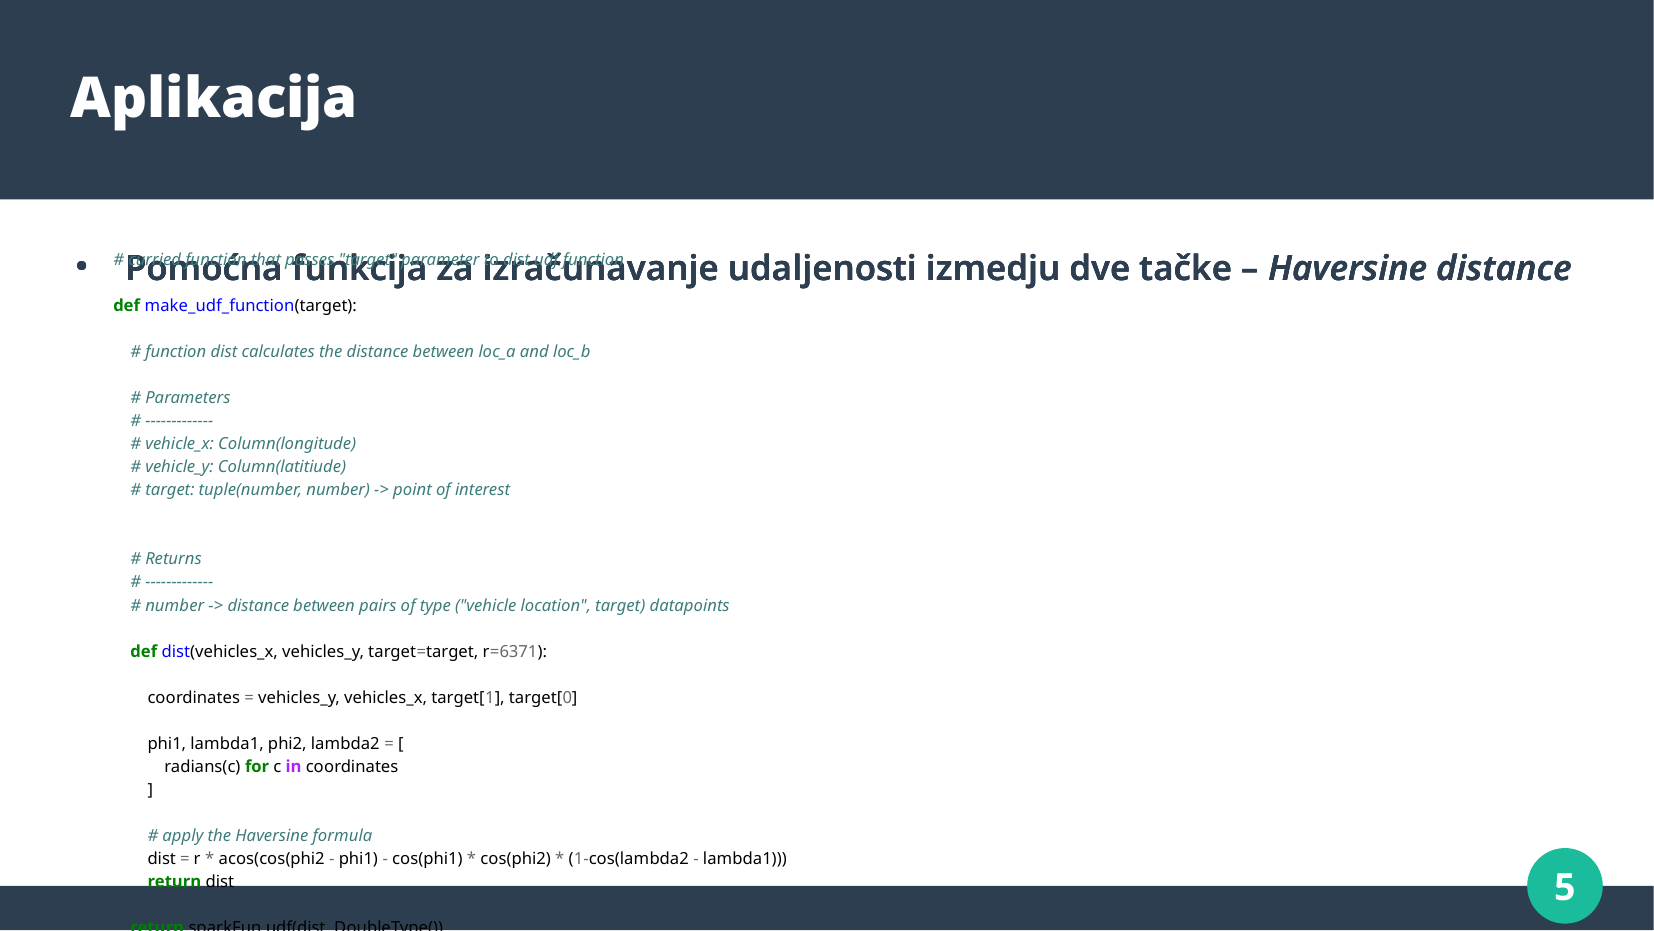

# Aplikacija
# curried function that passes "target" parameter to dist udf function
def make_udf_function(target):
 # function dist calculates the distance between loc_a and loc_b
 # Parameters
 # -------------
 # vehicle_x: Column(longitude)
 # vehicle_y: Column(latitiude)
 # target: tuple(number, number) -> point of interest
 # Returns
 # -------------
 # number -> distance between pairs of type ("vehicle location", target) datapoints
 def dist(vehicles_x, vehicles_y, target=target, r=6371):
 coordinates = vehicles_y, vehicles_x, target[1], target[0]
 phi1, lambda1, phi2, lambda2 = [
 radians(c) for c in coordinates
 ]
 # apply the Haversine formula
 dist = r * acos(cos(phi2 - phi1) - cos(phi1) * cos(phi2) * (1-cos(lambda2 - lambda1)))
 return dist
 return sparkFun.udf(dist, DoubleType())
Pomoćna funkcija za izračunavanje udaljenosti izmedju dve tačke – Haversine distance
Pomoćna funkcija za izračunavanje udaljenosti izmedju dve tačke – Haversine distance
Pomoćna funkcija za izračunavanje udaljenosti izmedju dve tačke – Haversine distance